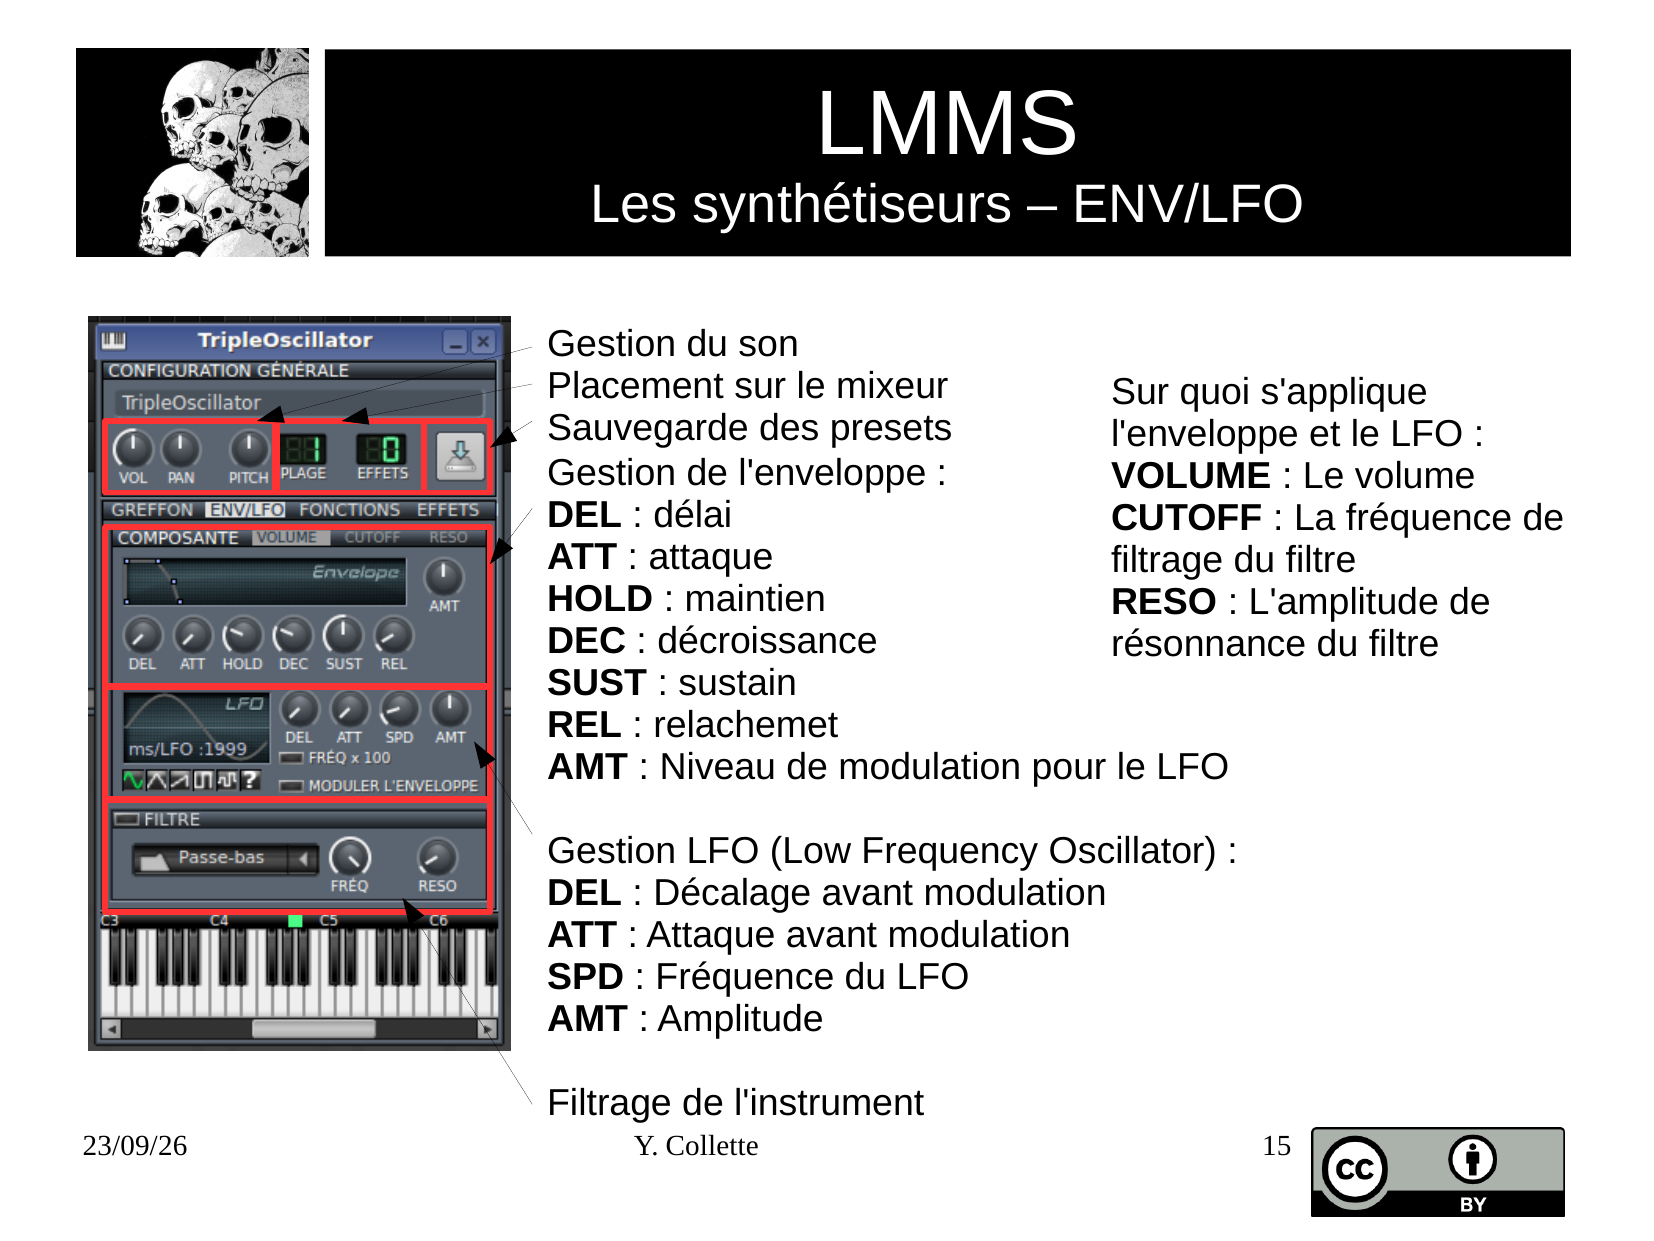

# LMMS Les synthétiseurs – ENV/LFO
Gestion du son
Placement sur le mixeur
Sauvegarde des presets
Sur quoi s'applique l'enveloppe et le LFO :
VOLUME : Le volume
CUTOFF : La fréquence de filtrage du filtre
RESO : L'amplitude de résonnance du filtre
Gestion de l'enveloppe :
DEL : délai
ATT : attaque
HOLD : maintien
DEC : décroissance
SUST : sustain
REL : relachemet
AMT : Niveau de modulation pour le LFO
Gestion LFO (Low Frequency Oscillator) :
DEL : Décalage avant modulation
ATT : Attaque avant modulation
SPD : Fréquence du LFO
AMT : Amplitude
Filtrage de l'instrument
Y. Collette
15
Gestion